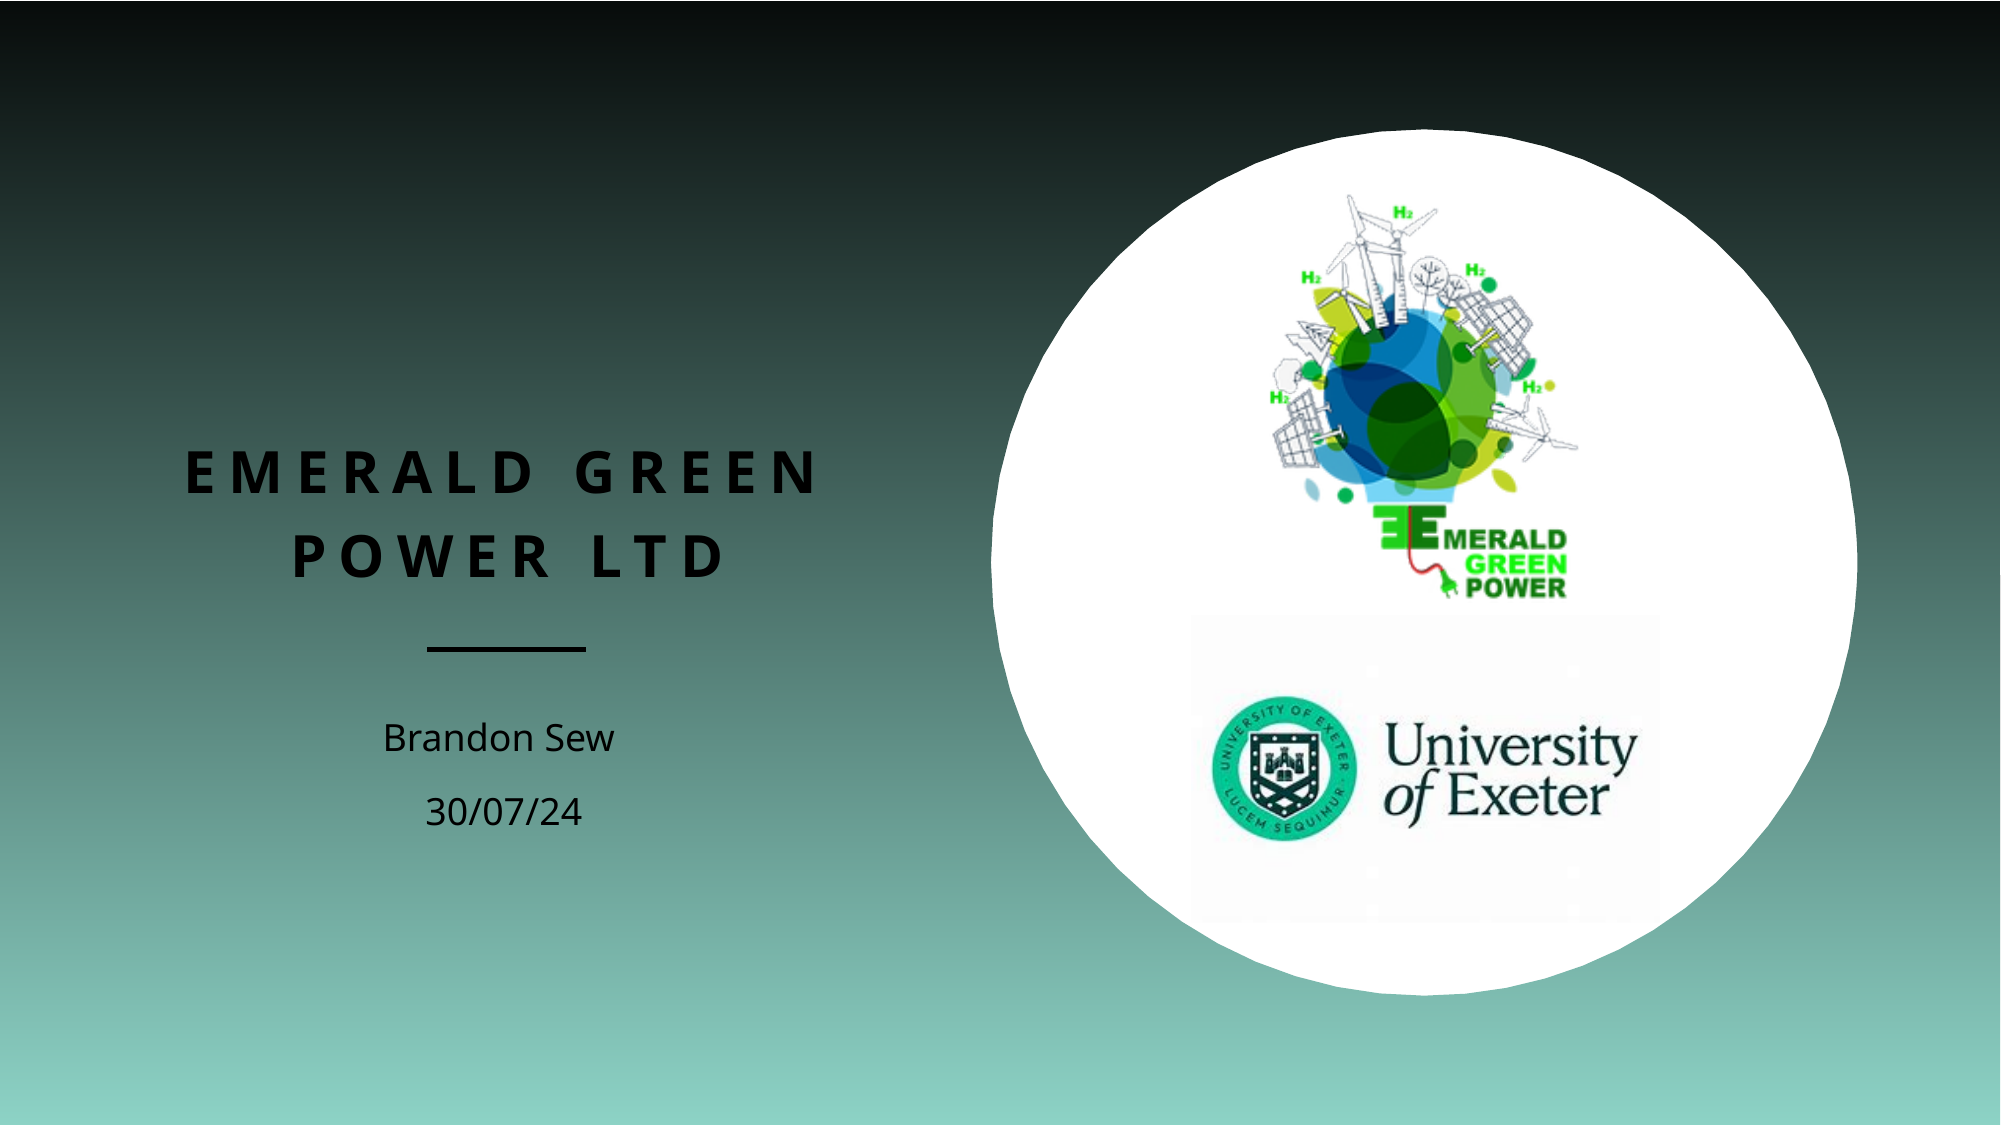

# Emerald Green Power Ltd
Brandon Sew
30/07/24